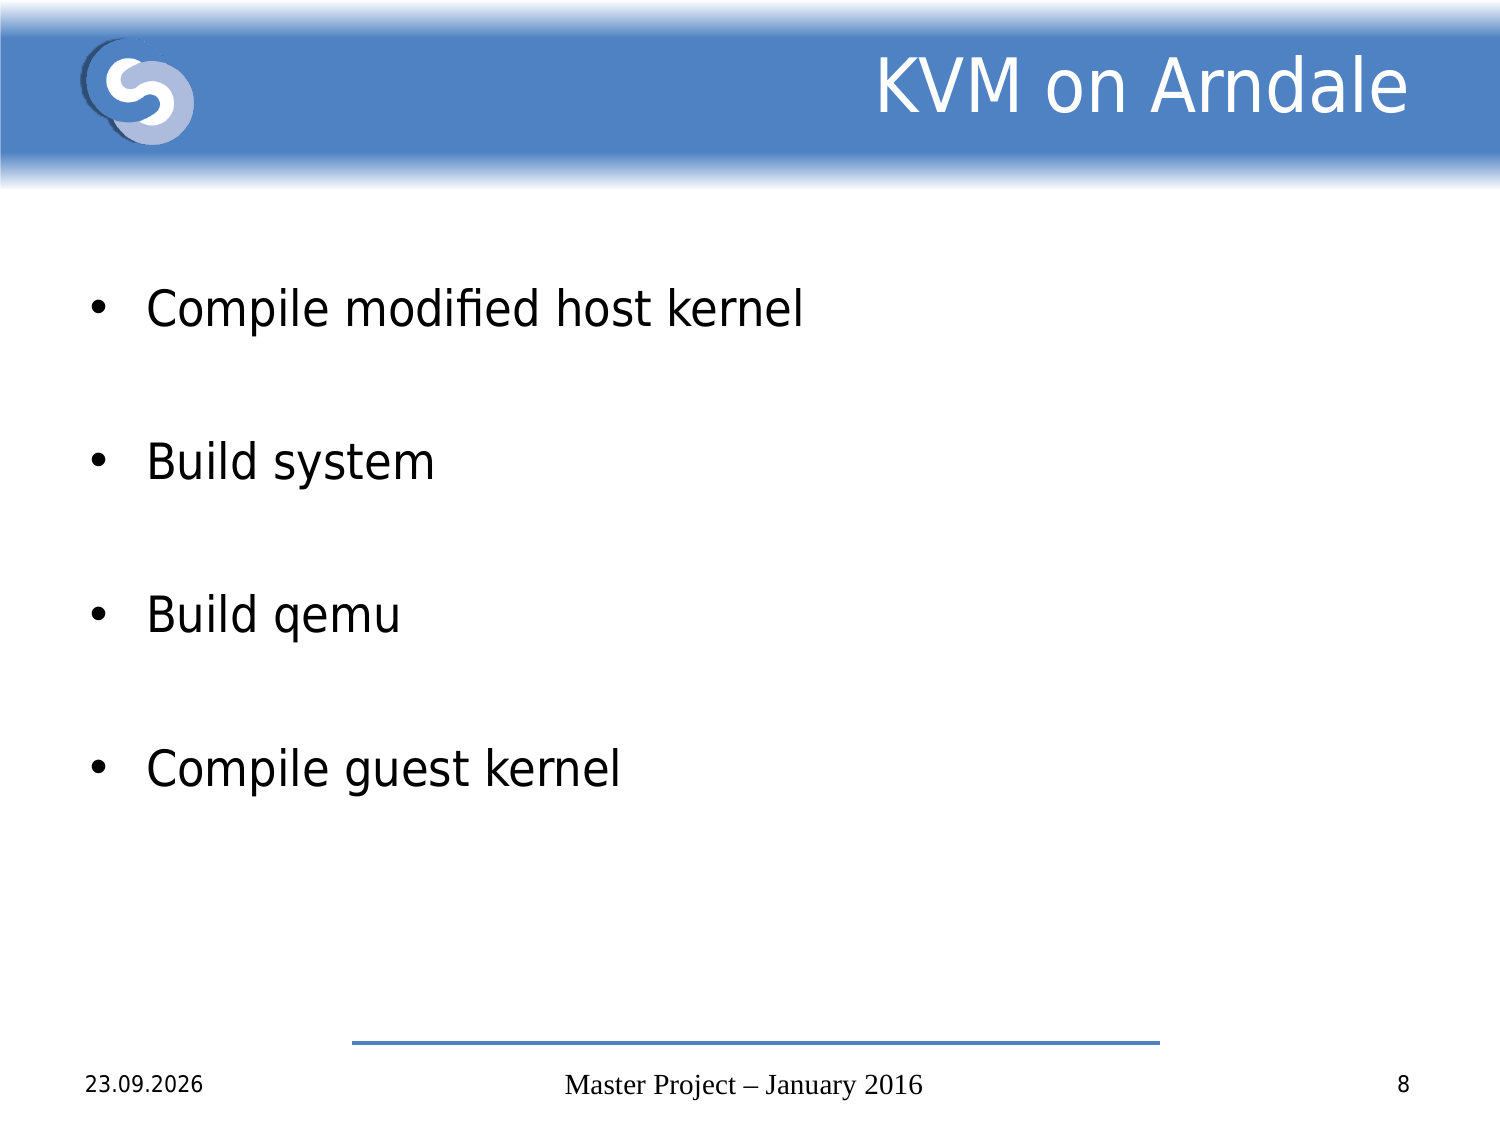

# KVM on Arndale
Compile modified host kernel
Build system
Build qemu
Compile guest kernel
Master Project – January 2016
8